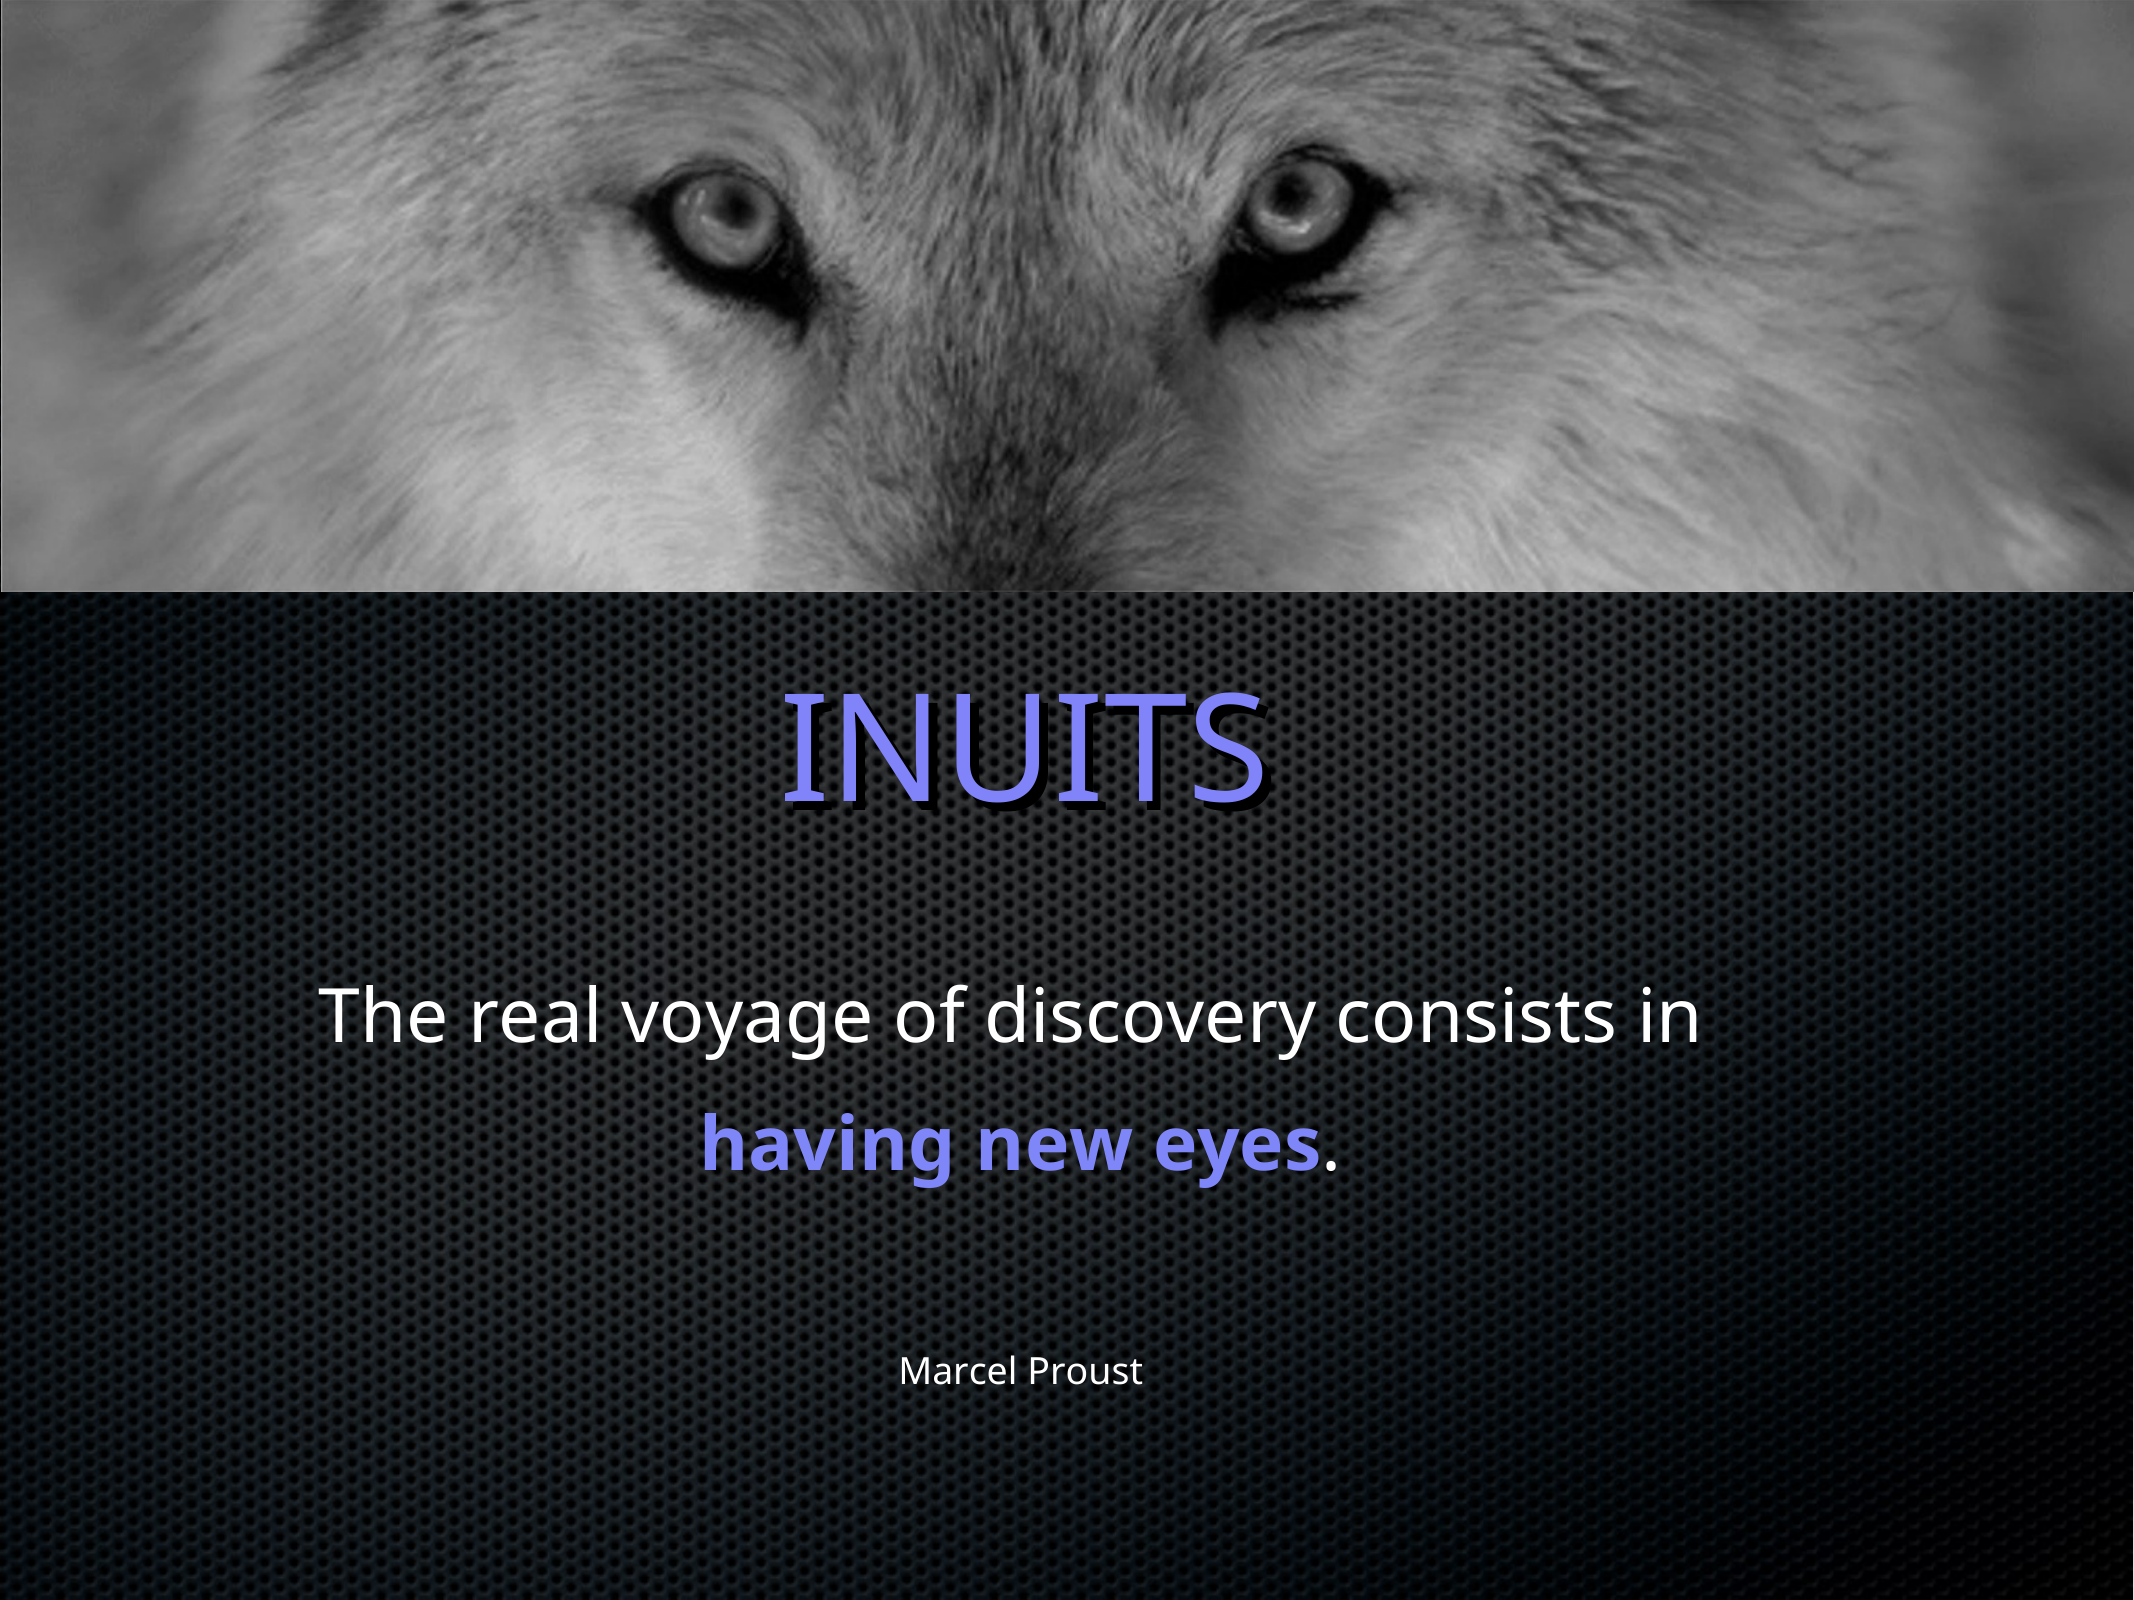

# INUITS
The real voyage of discovery consists in
having new eyes.
Marcel Proust